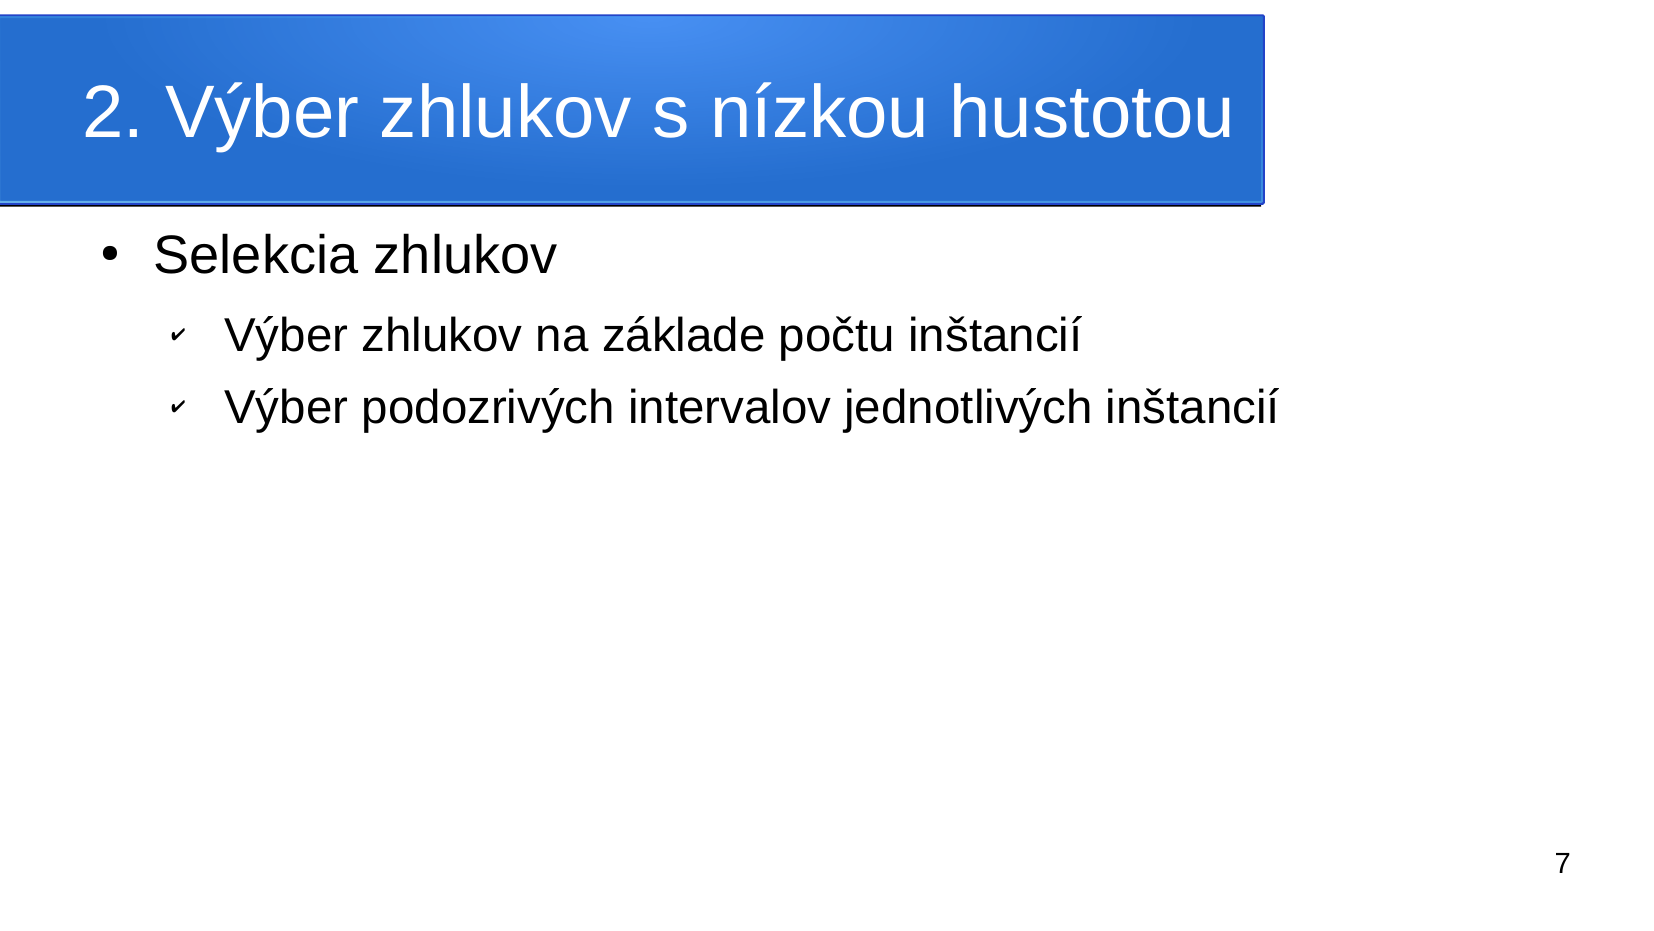

# 2. Výber zhlukov s nízkou hustotou
Selekcia zhlukov
Výber zhlukov na základe počtu inštancií
Výber podozrivých intervalov jednotlivých inštancií
7